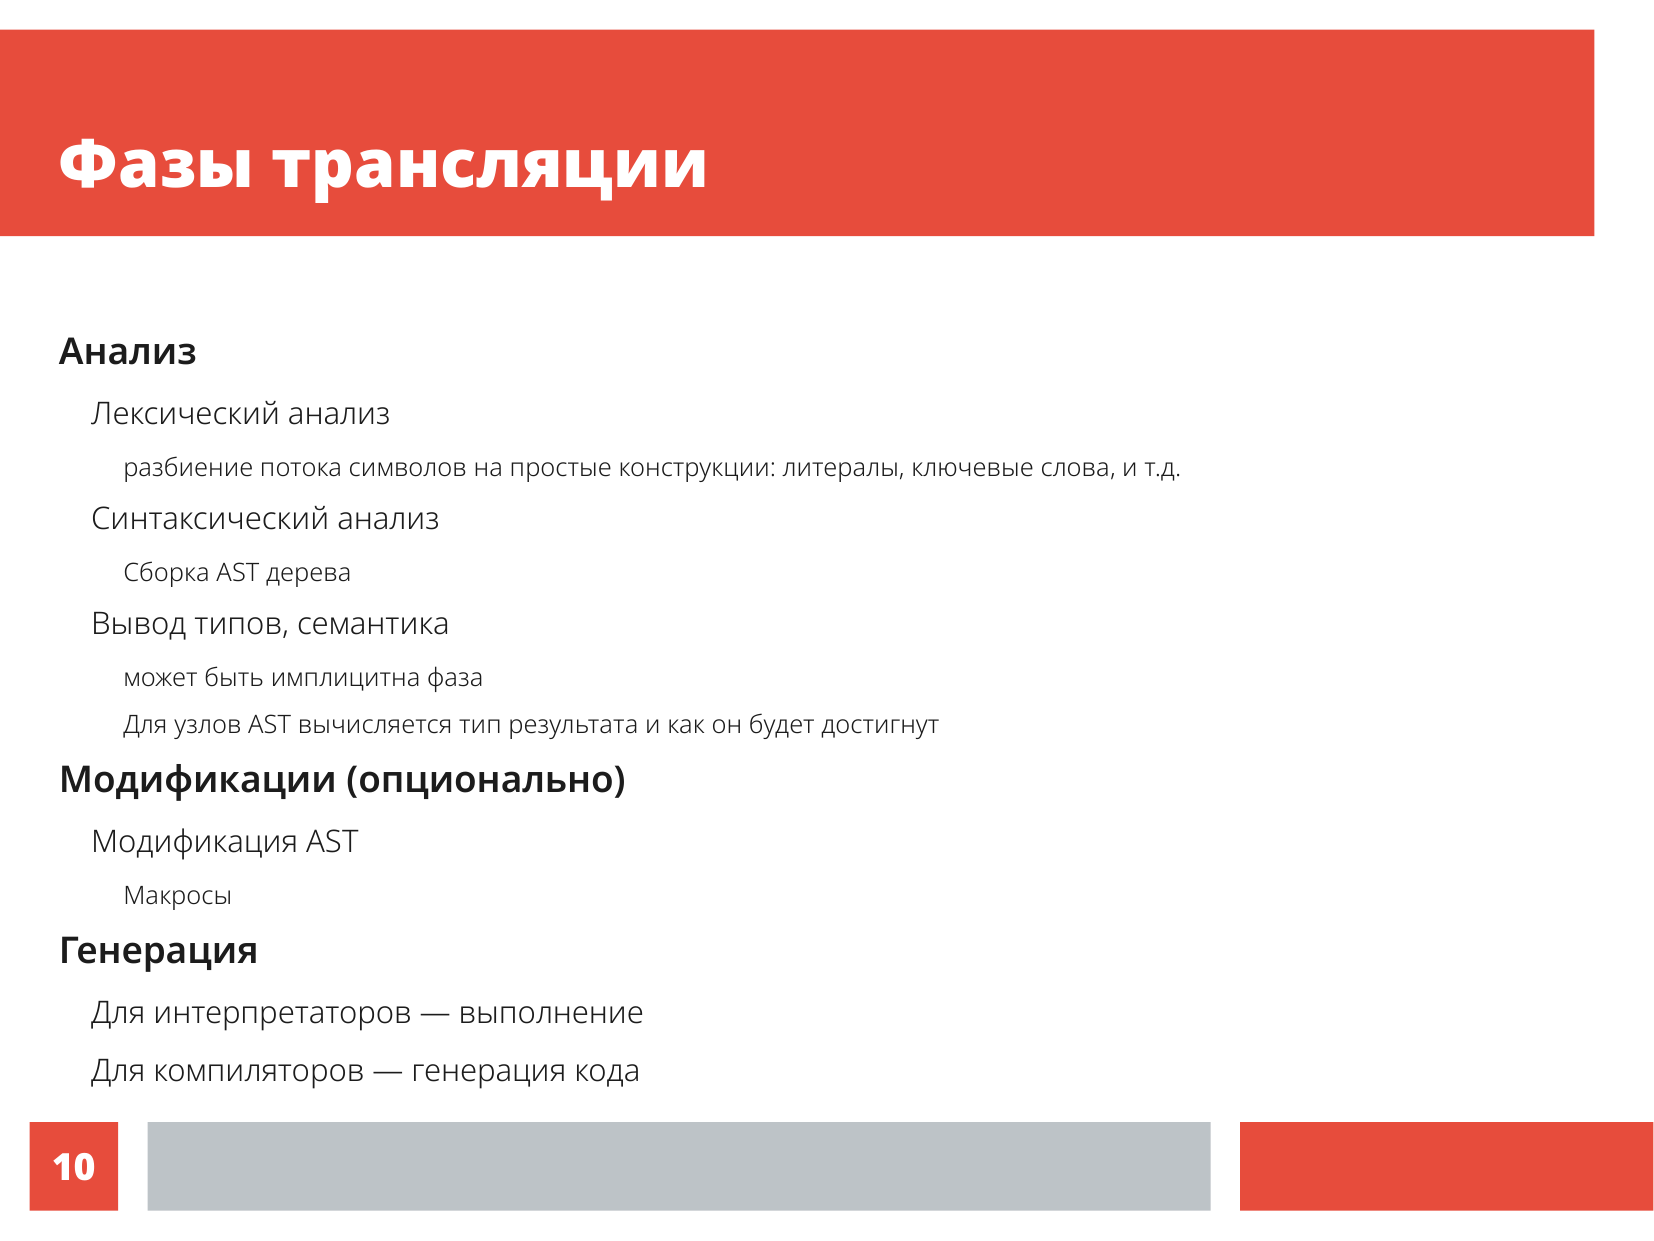

# Фазы трансляции
Анализ
Лексический анализ
разбиение потока символов на простые конструкции: литералы, ключевые слова, и т.д.
Синтаксический анализ
Сборка AST дерева
Вывод типов, семантика
может быть имплицитна фаза
Для узлов AST вычисляется тип результата и как он будет достигнут
Модификации (опционально)
Модификация AST
Макросы
Генерация
Для интерпретаторов — выполнение
Для компиляторов — генерация кода
10